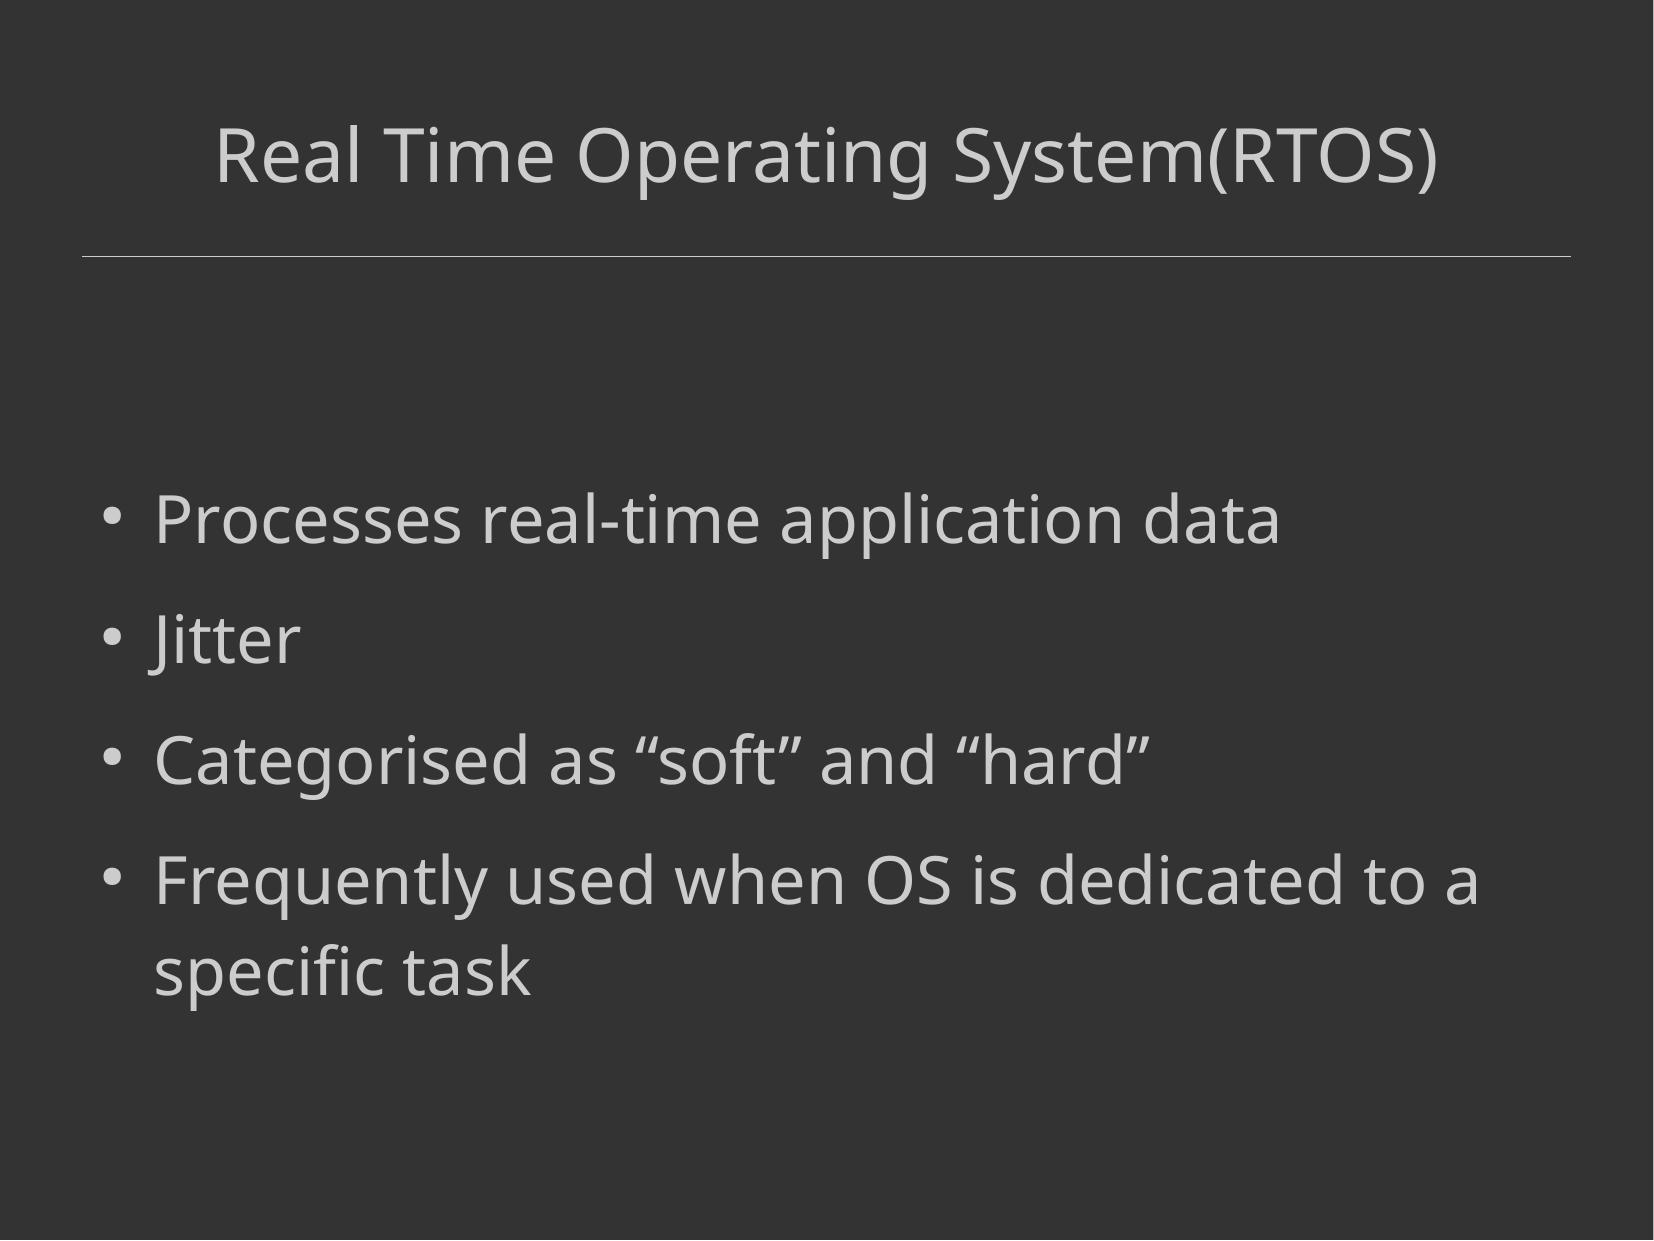

# Real Time Operating System(RTOS)
Processes real-time application data
Jitter
Categorised as “soft” and “hard”
Frequently used when OS is dedicated to a specific task